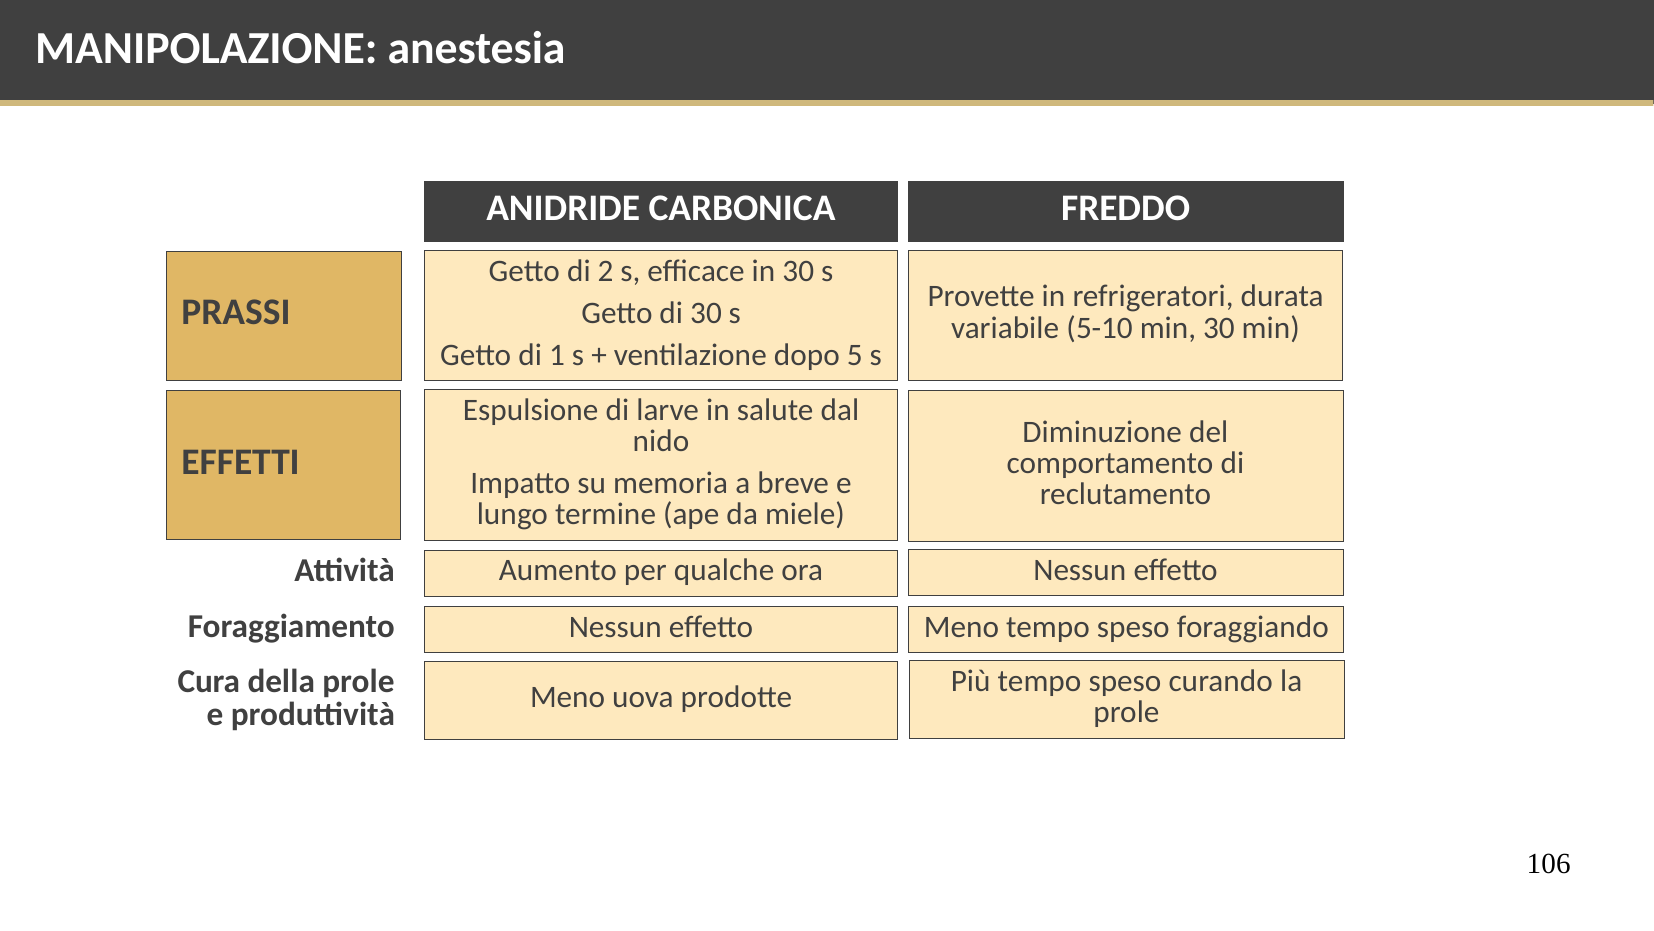

MANIPOLAZIONE: anestesia
ANIDRIDE CARBONICA
FREDDO
Getto di 2 s, efficace in 30 s
Getto di 30 s
Getto di 1 s + ventilazione dopo 5 s
Provette in refrigeratori, durata variabile (5-10 min, 30 min)
PRASSI
Espulsione di larve in salute dal nido
Impatto su memoria a breve e lungo termine (ape da miele)
EFFETTI
Diminuzione del comportamento di reclutamento
Nessun effetto
Attività
Aumento per qualche ora
Nessun effetto
Meno tempo speso foraggiando
Foraggiamento
Più tempo speso curando la prole
Cura della prole
e produttività
Meno uova prodotte
106